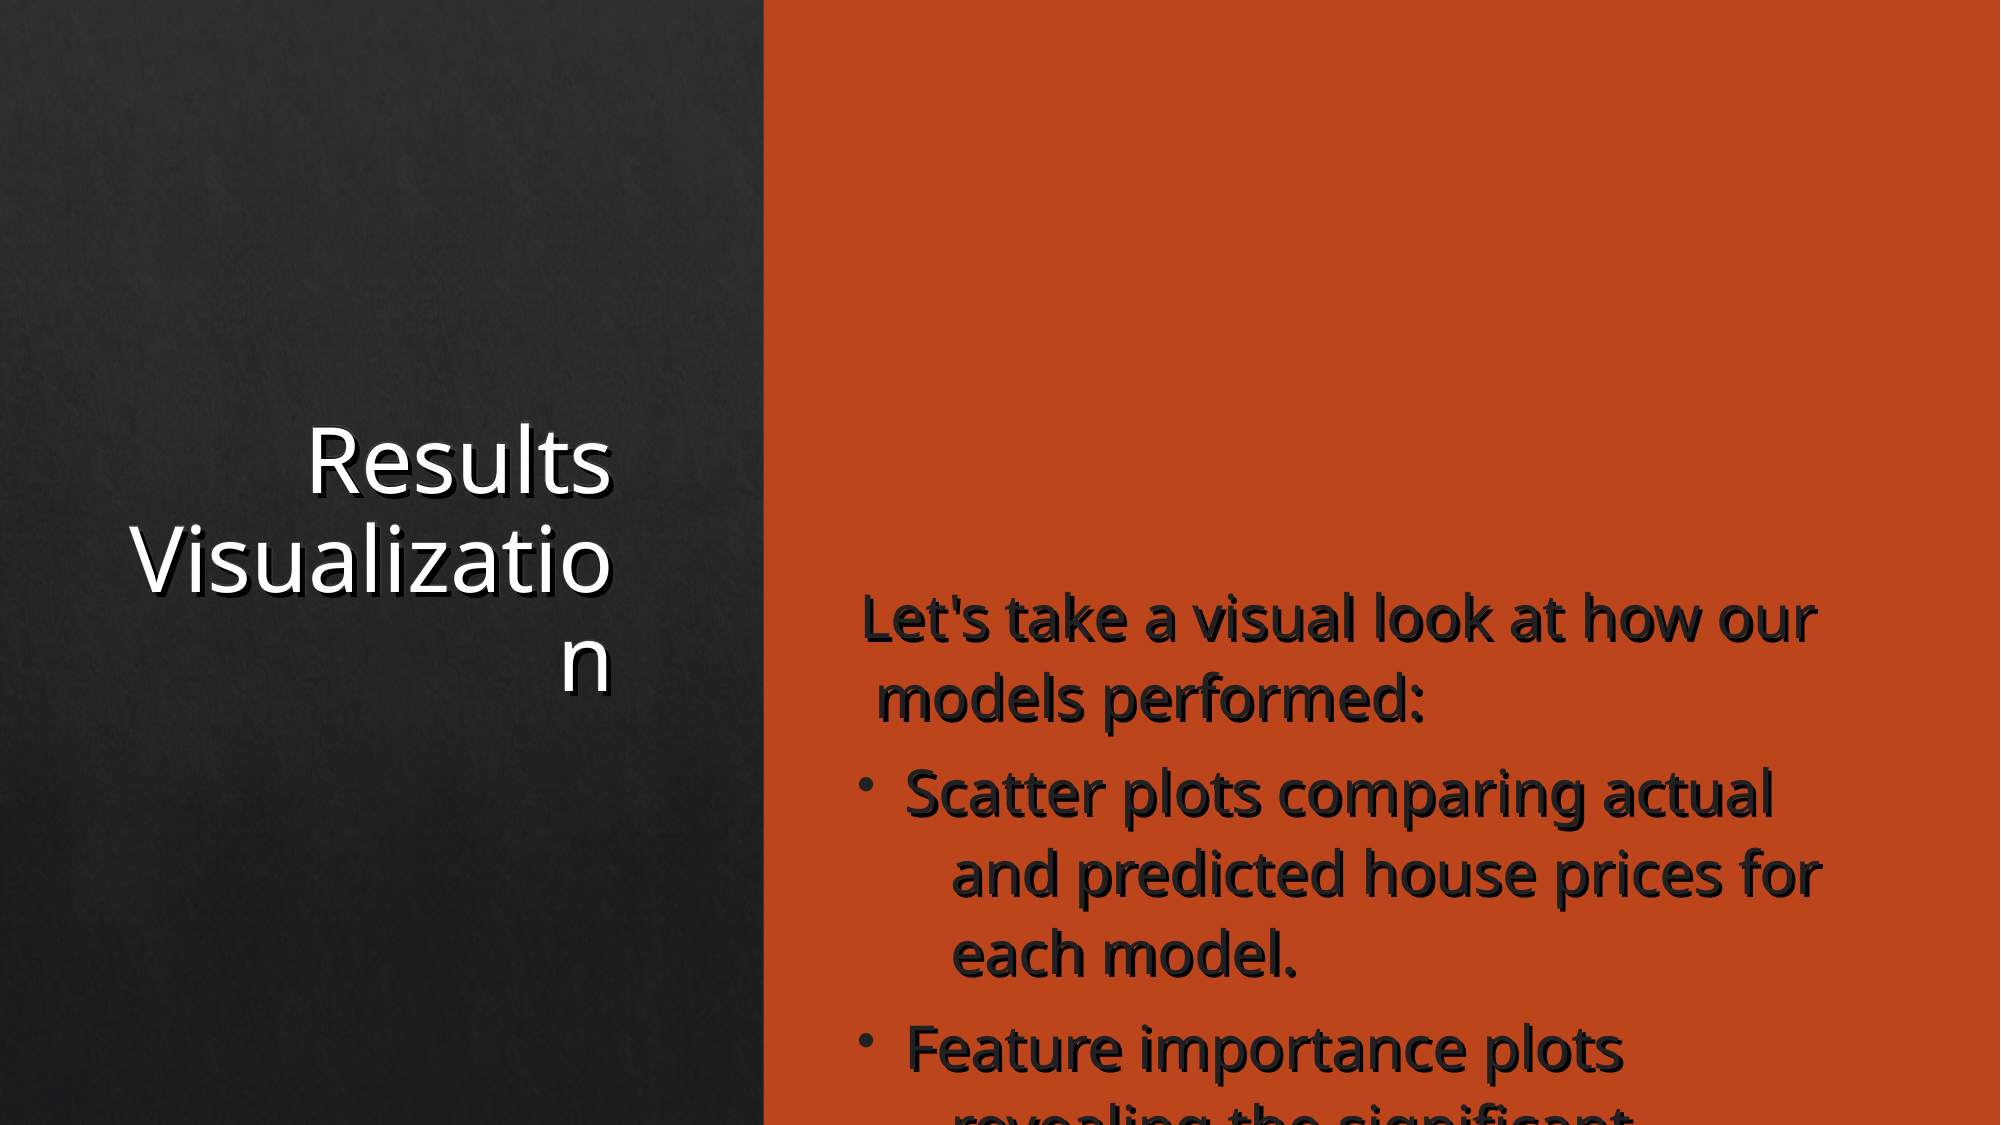

# Results Visualization
Let's take a visual look at how our models performed:
Scatter plots comparing actual and predicted house prices for each model.
Feature importance plots revealing the significant impact of different features on house prices.